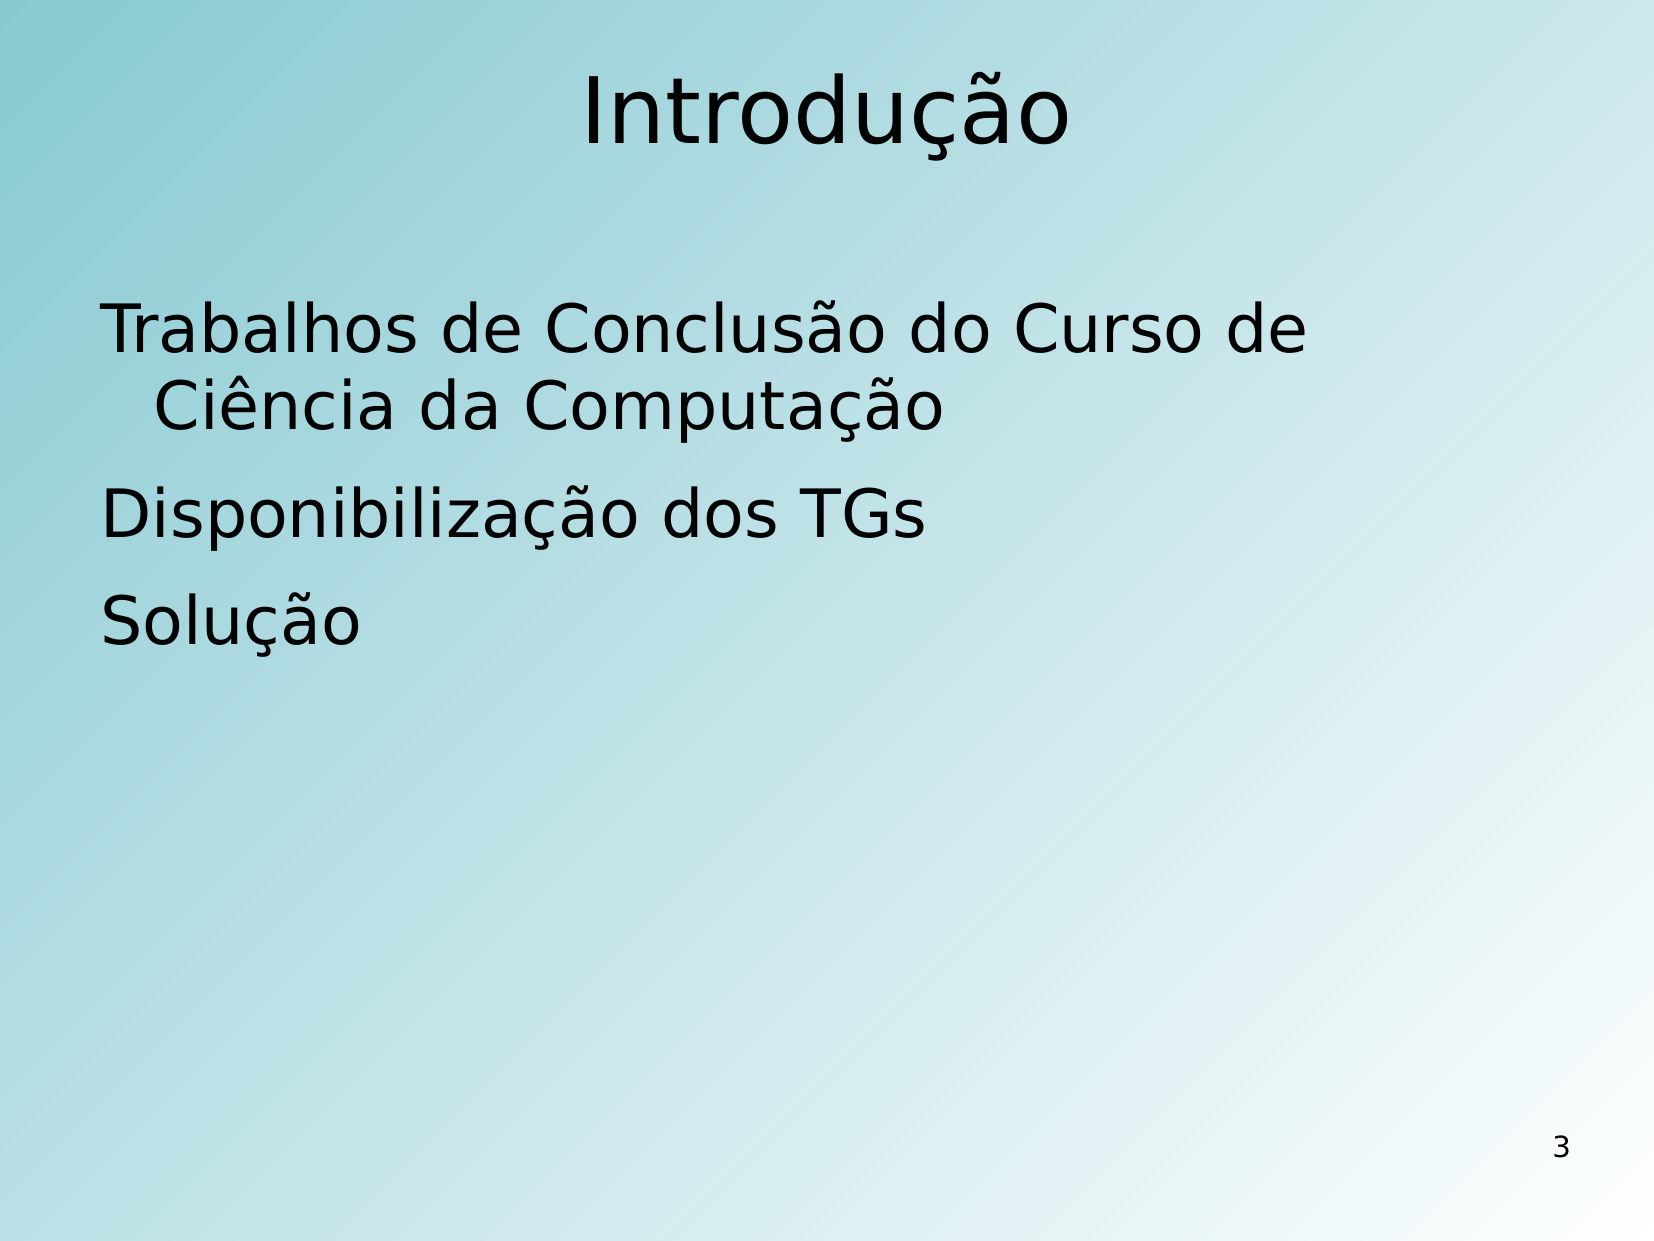

# Introdução
Trabalhos de Conclusão do Curso de Ciência da Computação
Disponibilização dos TGs
Solução
3